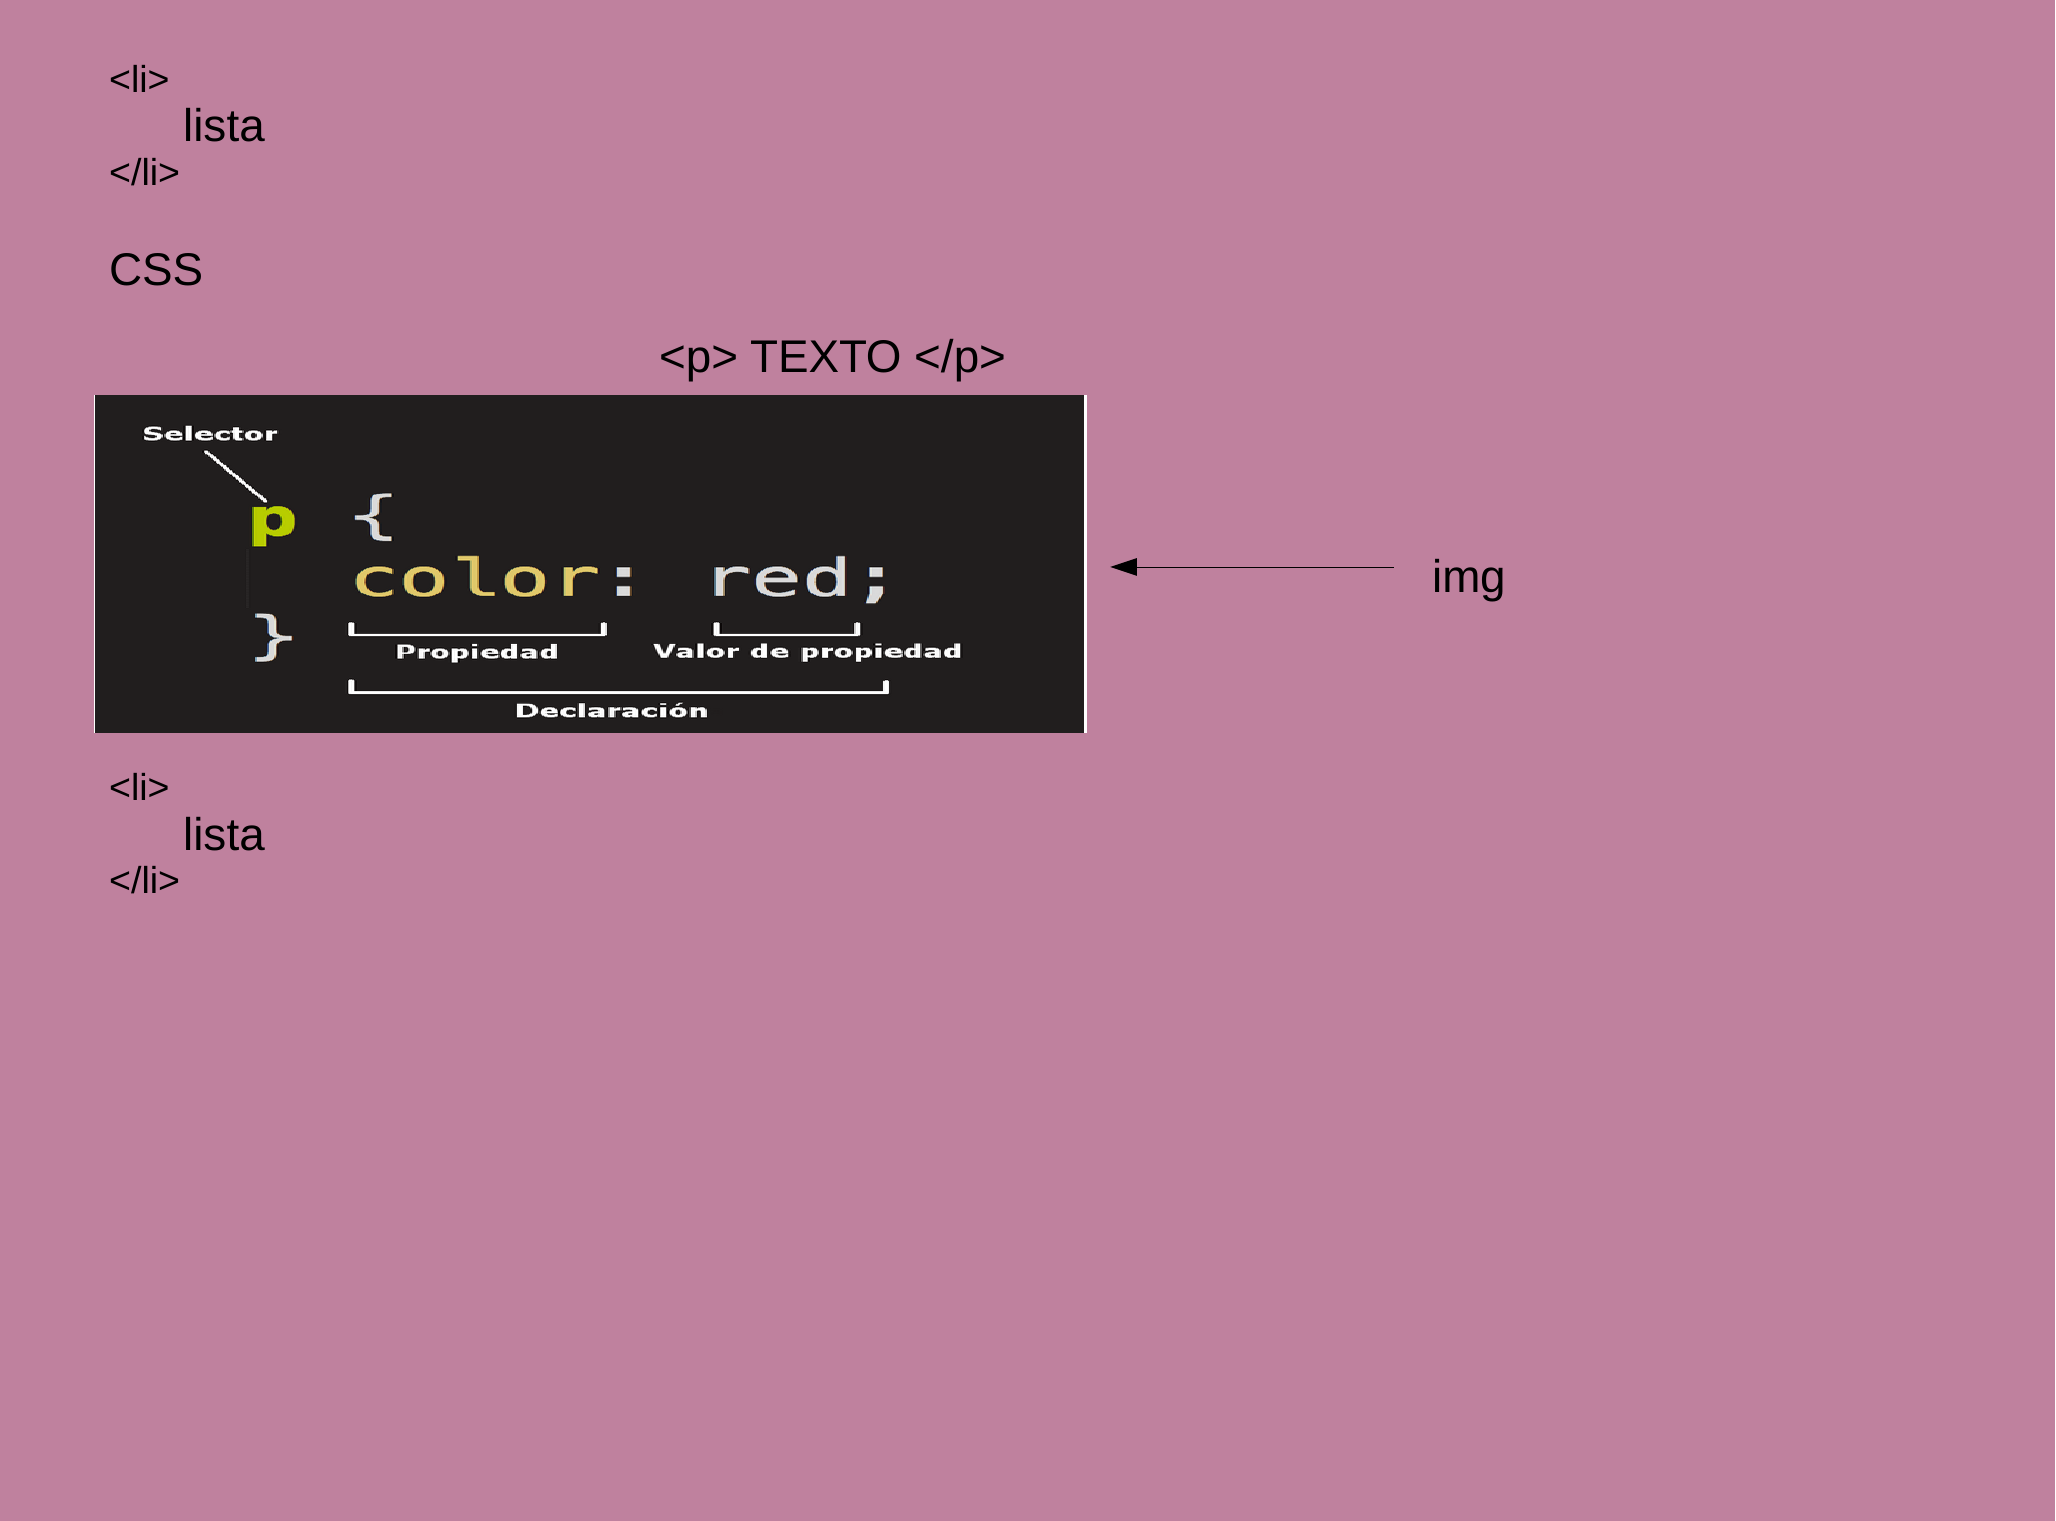

<li>
	lista
</li>
CSS
<p> TEXTO </p>
img
<li>
	lista
</li>